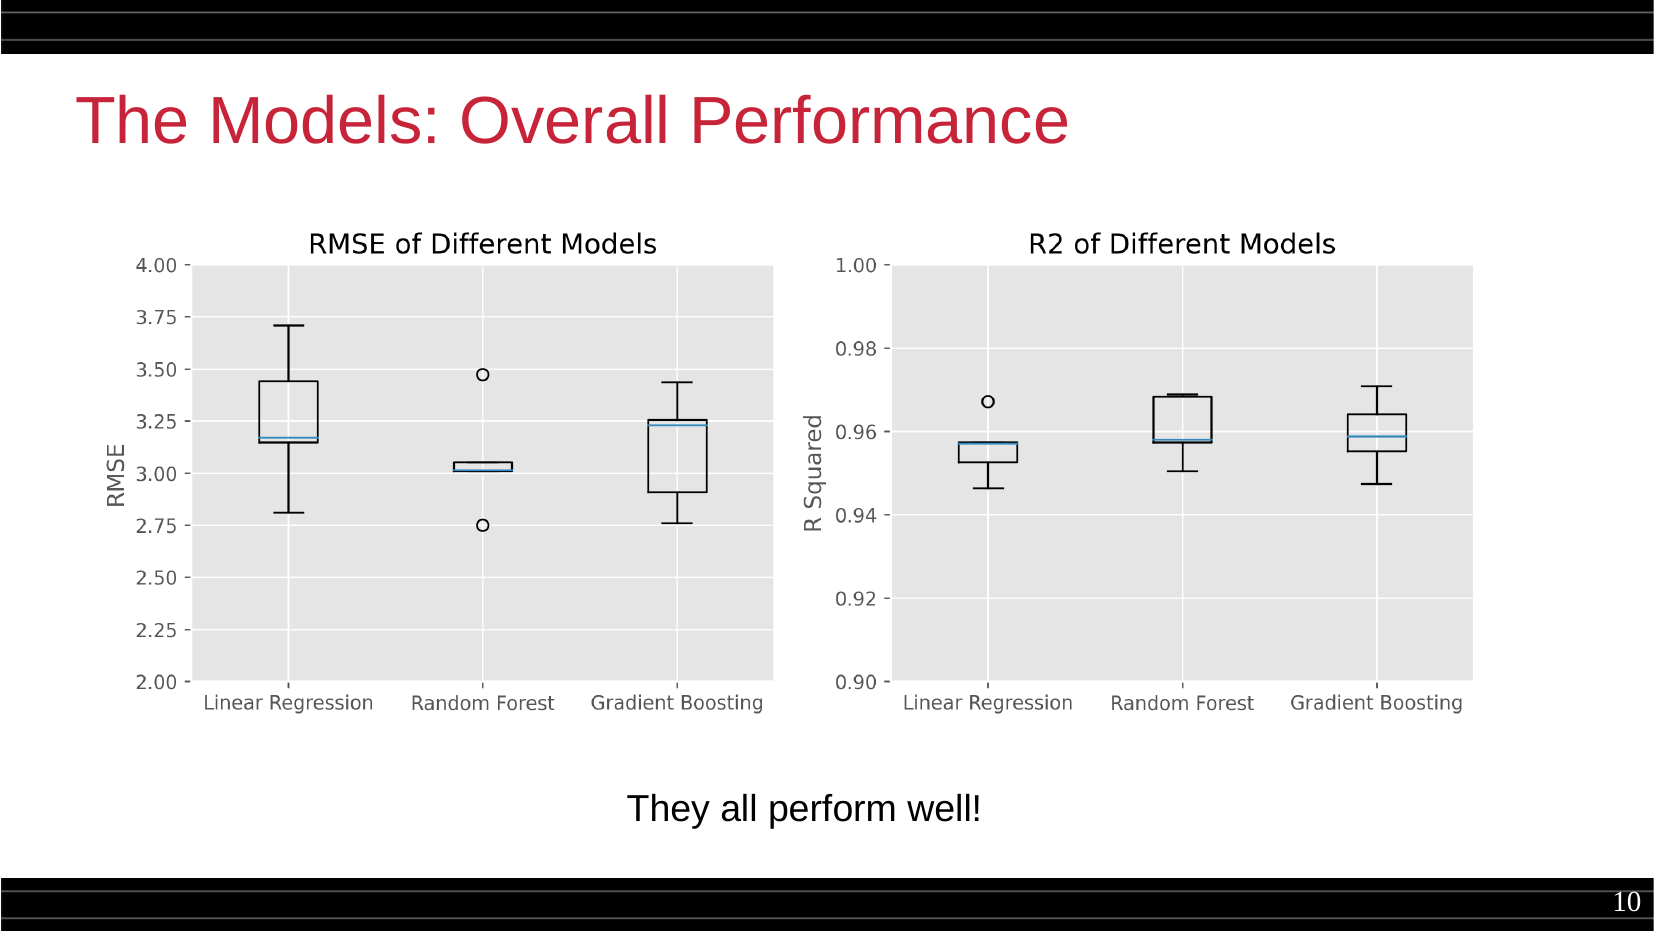

# The Models: Overall Performance
They all perform well!